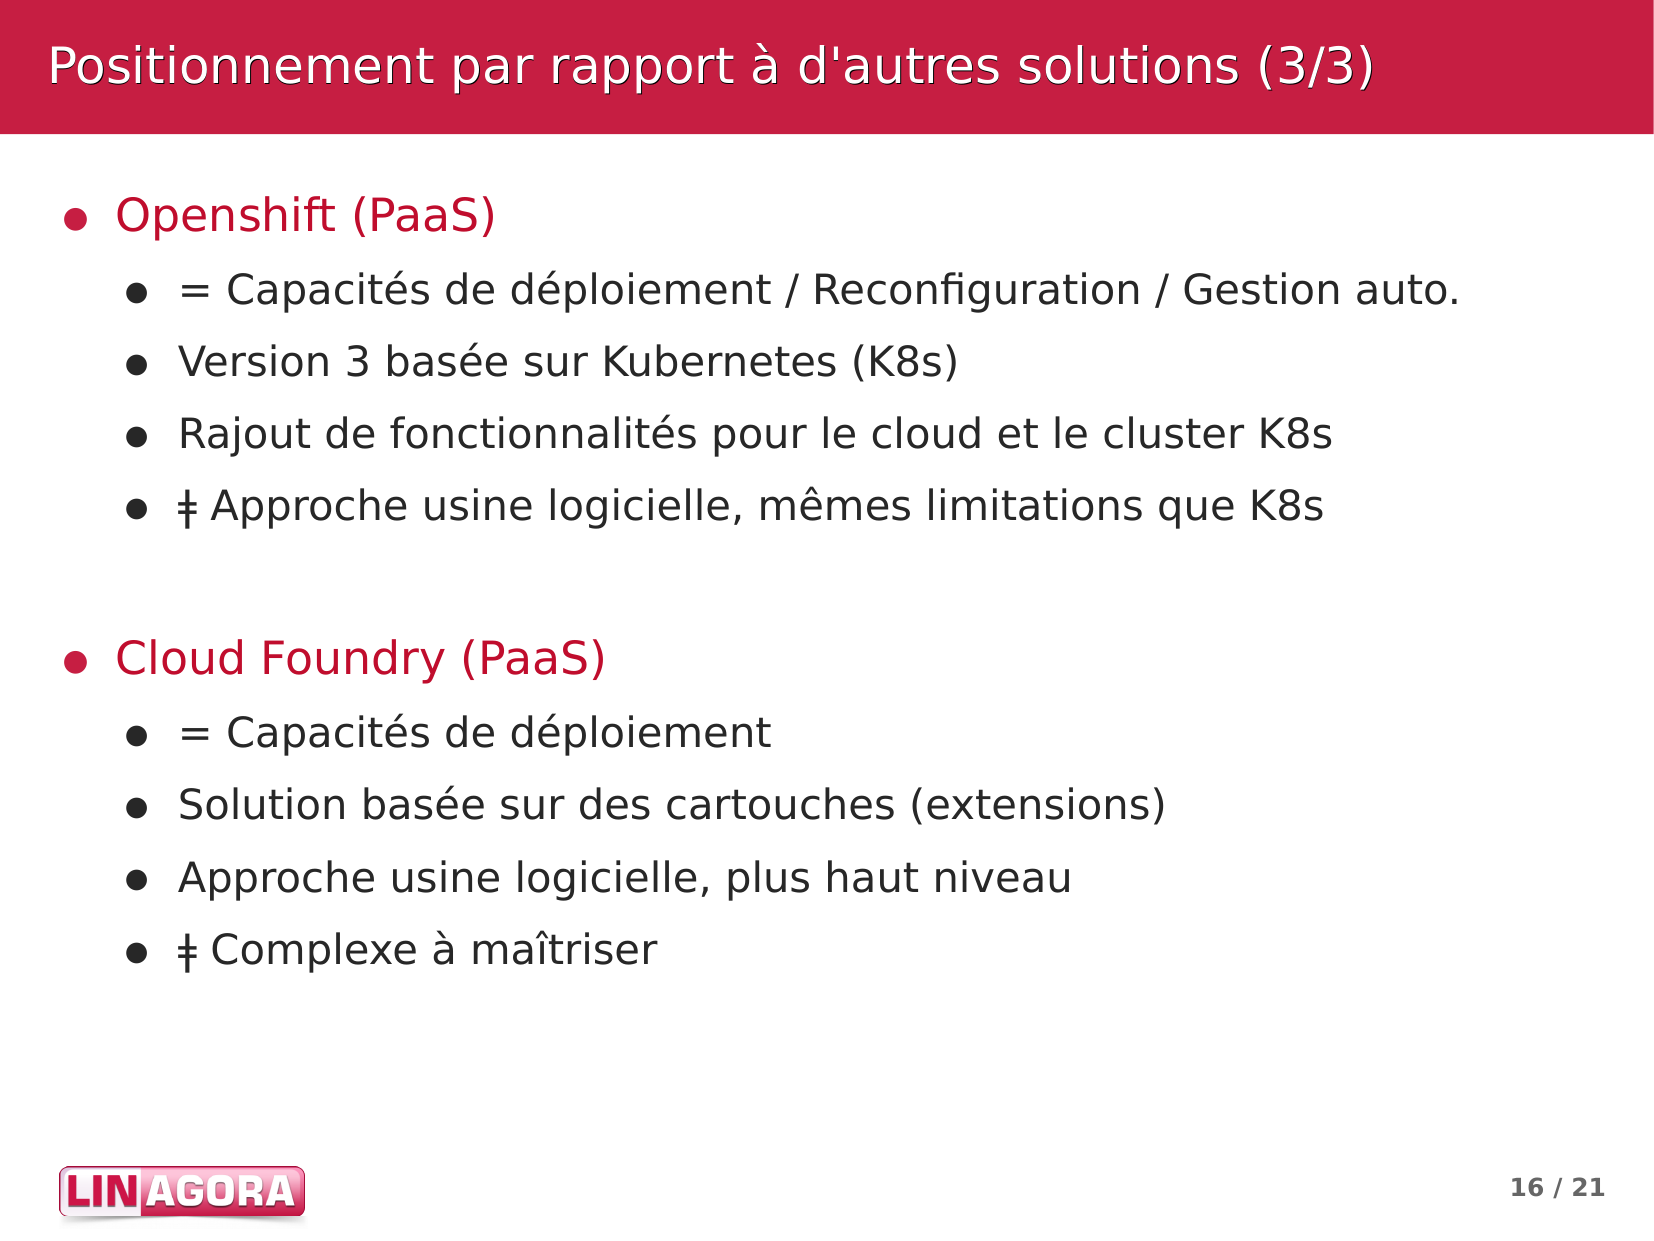

# Positionnement par rapport à d'autres solutions (3/3)
Openshift (PaaS)
= Capacités de déploiement / Reconfiguration / Gestion auto.
Version 3 basée sur Kubernetes (K8s)
Rajout de fonctionnalités pour le cloud et le cluster K8s
ǂ Approche usine logicielle, mêmes limitations que K8s
Cloud Foundry (PaaS)
= Capacités de déploiement
Solution basée sur des cartouches (extensions)
Approche usine logicielle, plus haut niveau
ǂ Complexe à maîtriser